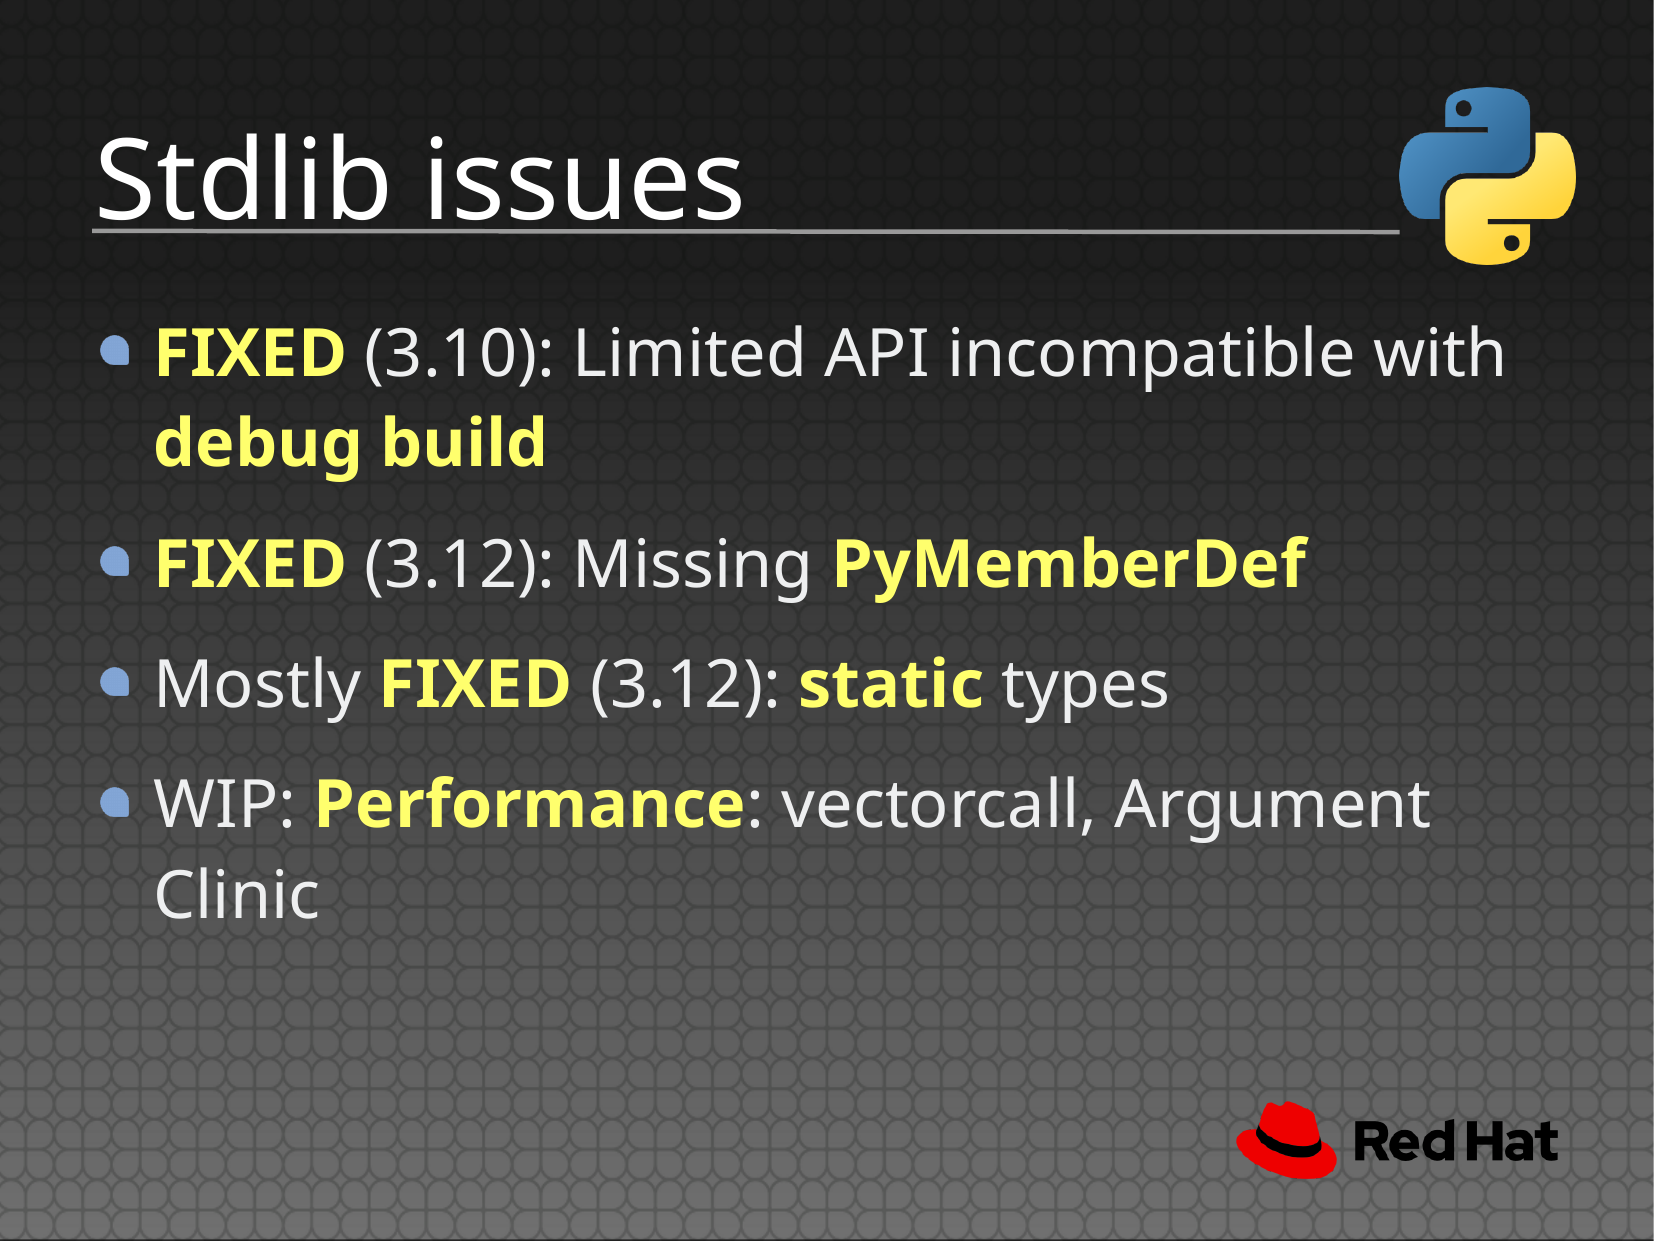

Stdlib issues
# FIXED (3.10): Limited API incompatible with debug build
FIXED (3.12): Missing PyMemberDef
Mostly FIXED (3.12): static types
WIP: Performance: vectorcall, Argument Clinic